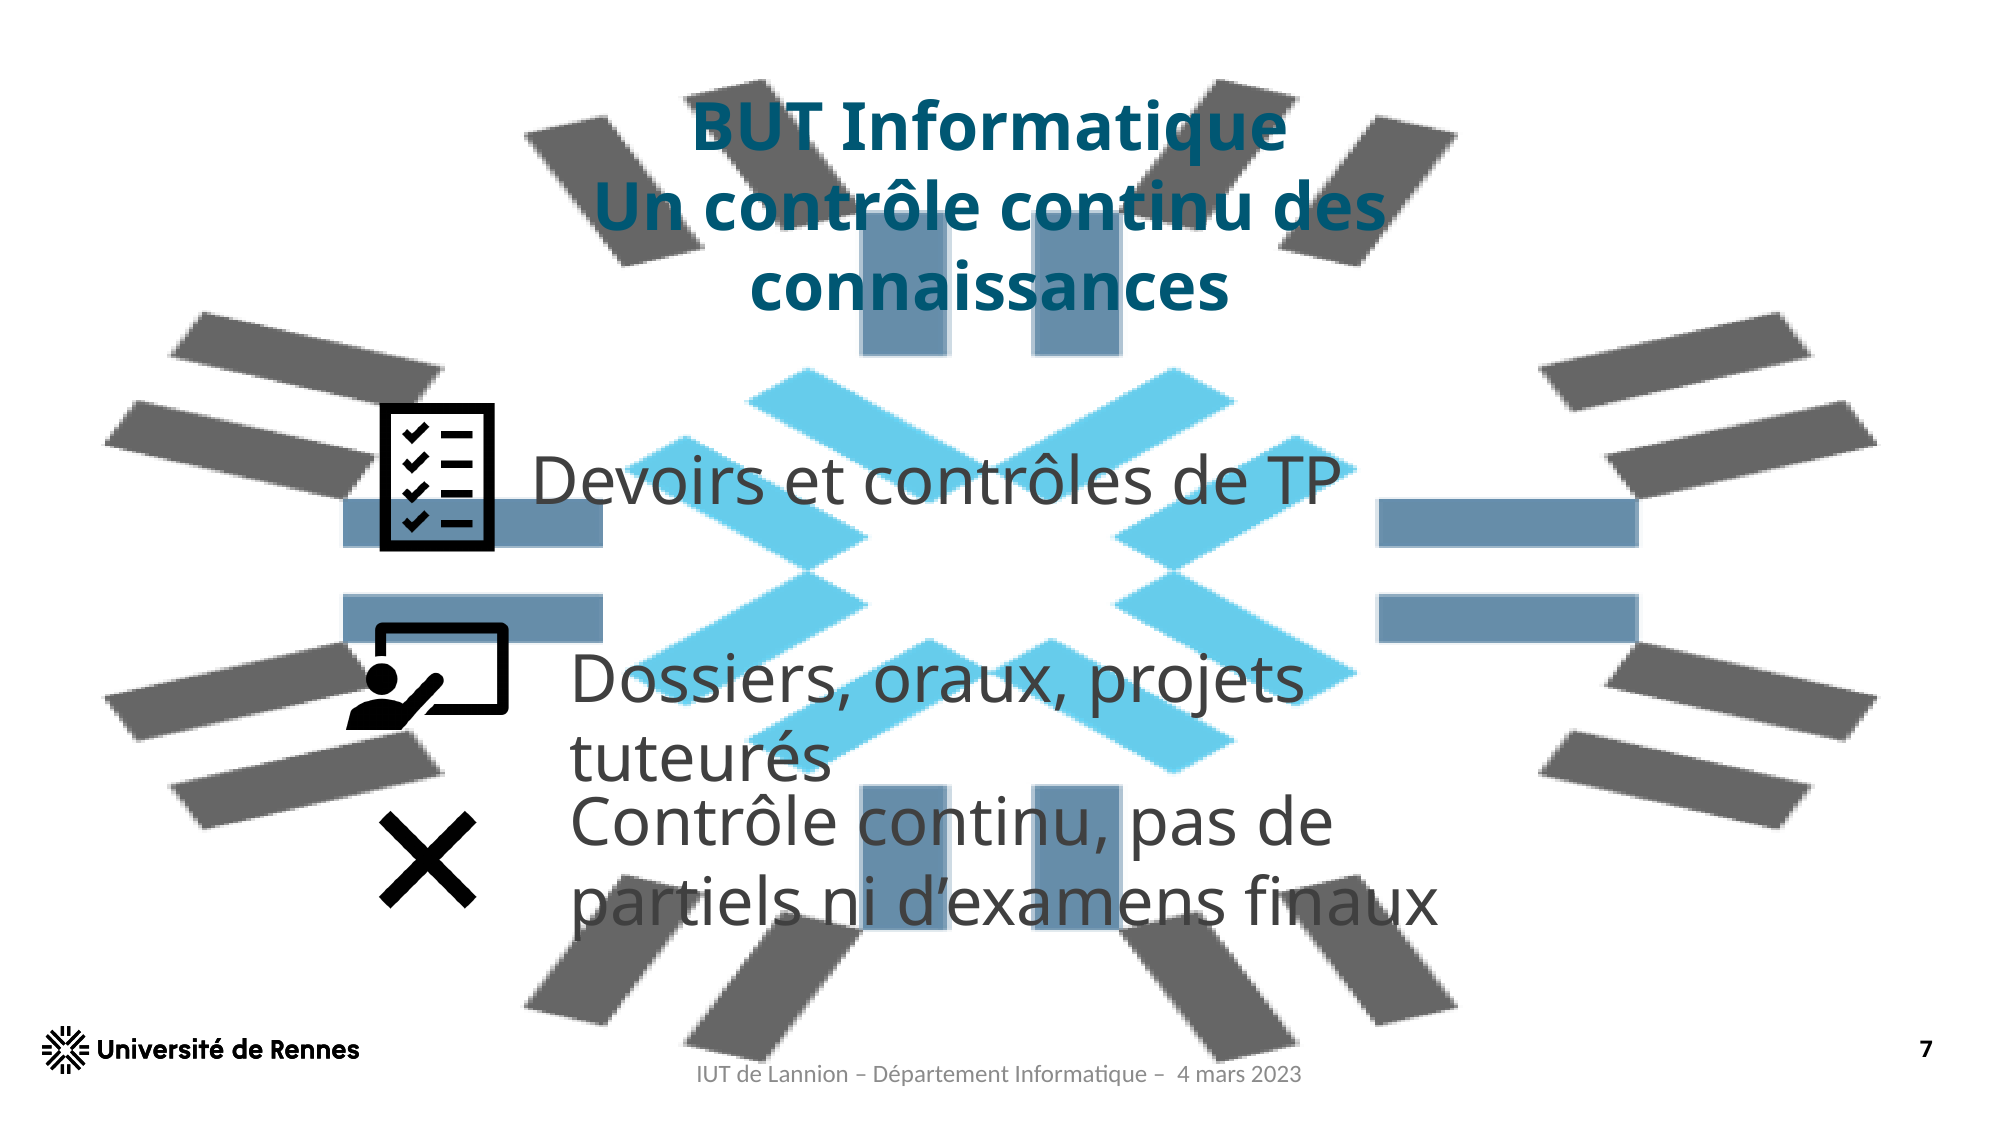

BUT Informatique
Un contrôle continu des connaissances
Devoirs et contrôles de TP
Dossiers, oraux, projets tuteurés
Contrôle continu, pas de partiels ni d’examens finaux
7
IUT de Lannion – Département Informatique – 4 mars 2023